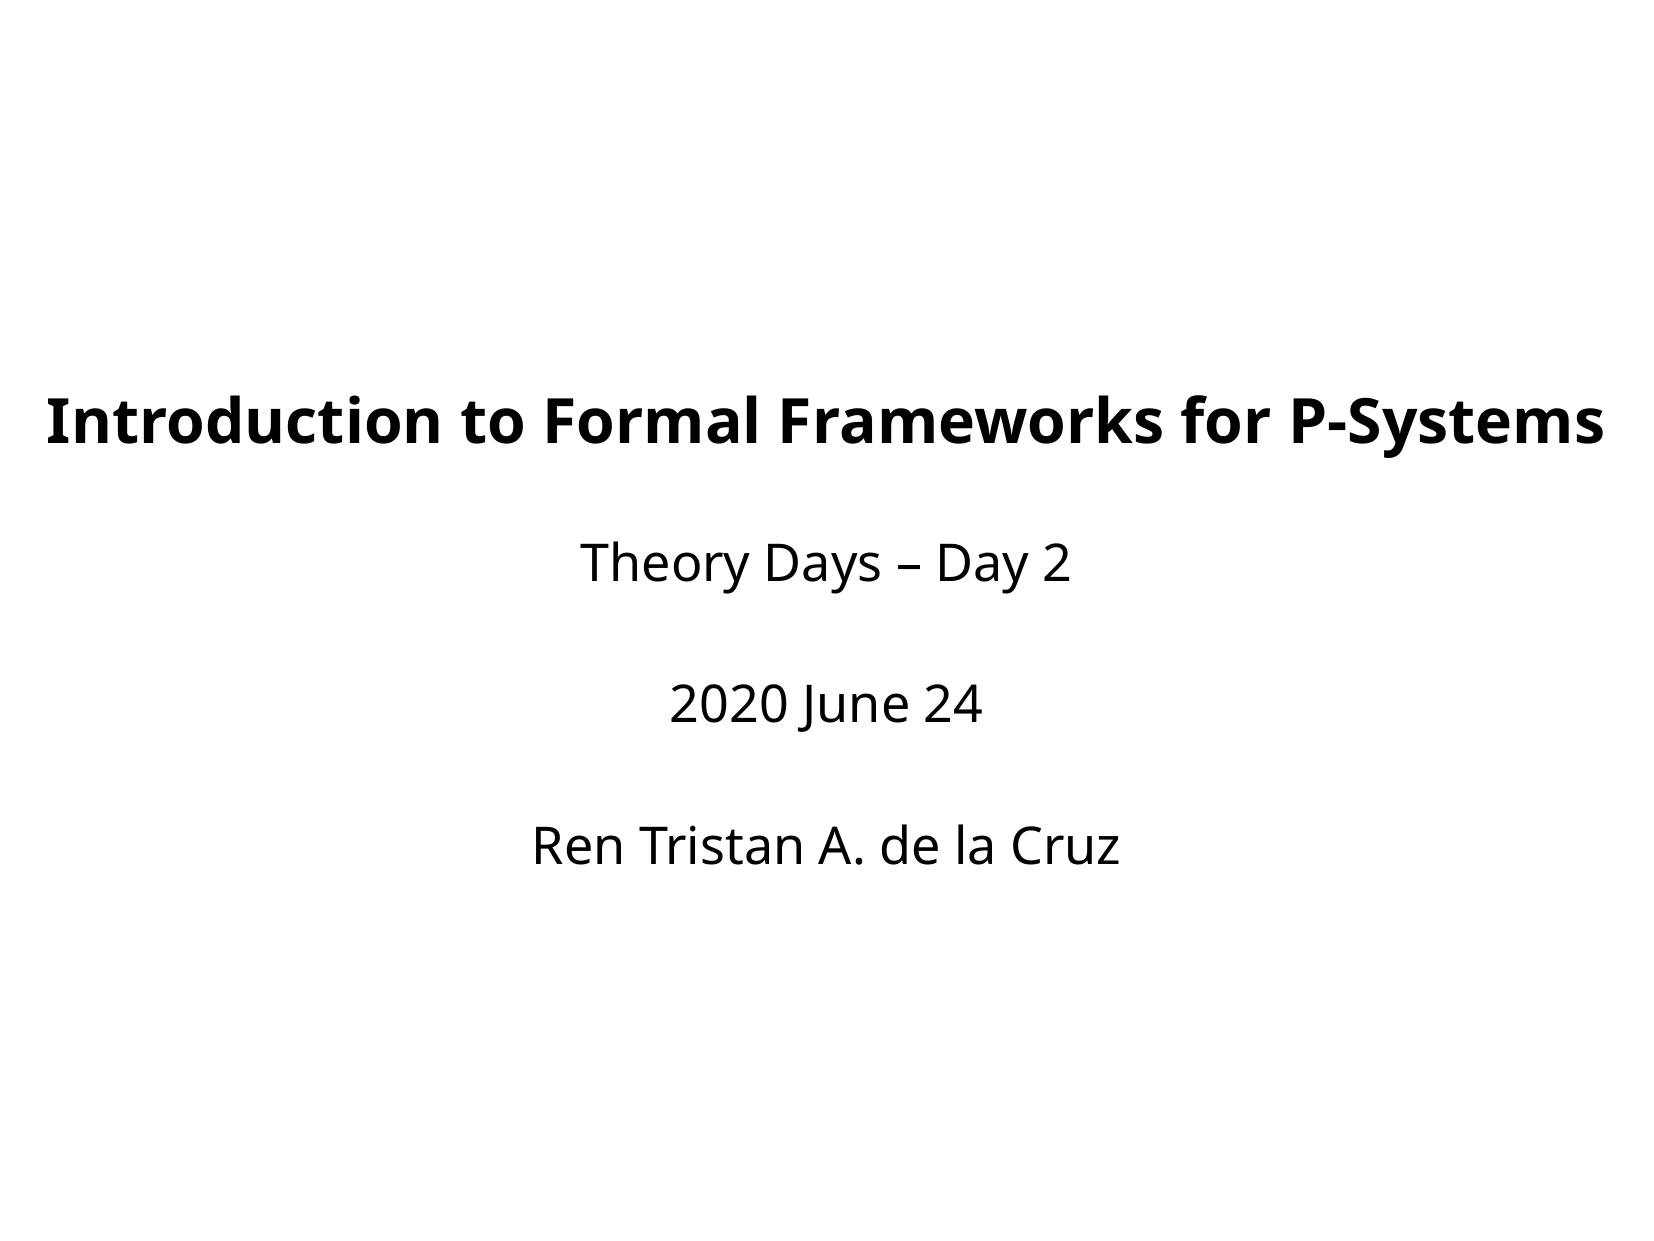

# Introduction to Formal Frameworks for P-Systems
Theory Days – Day 2
2020 June 24
Ren Tristan A. de la Cruz